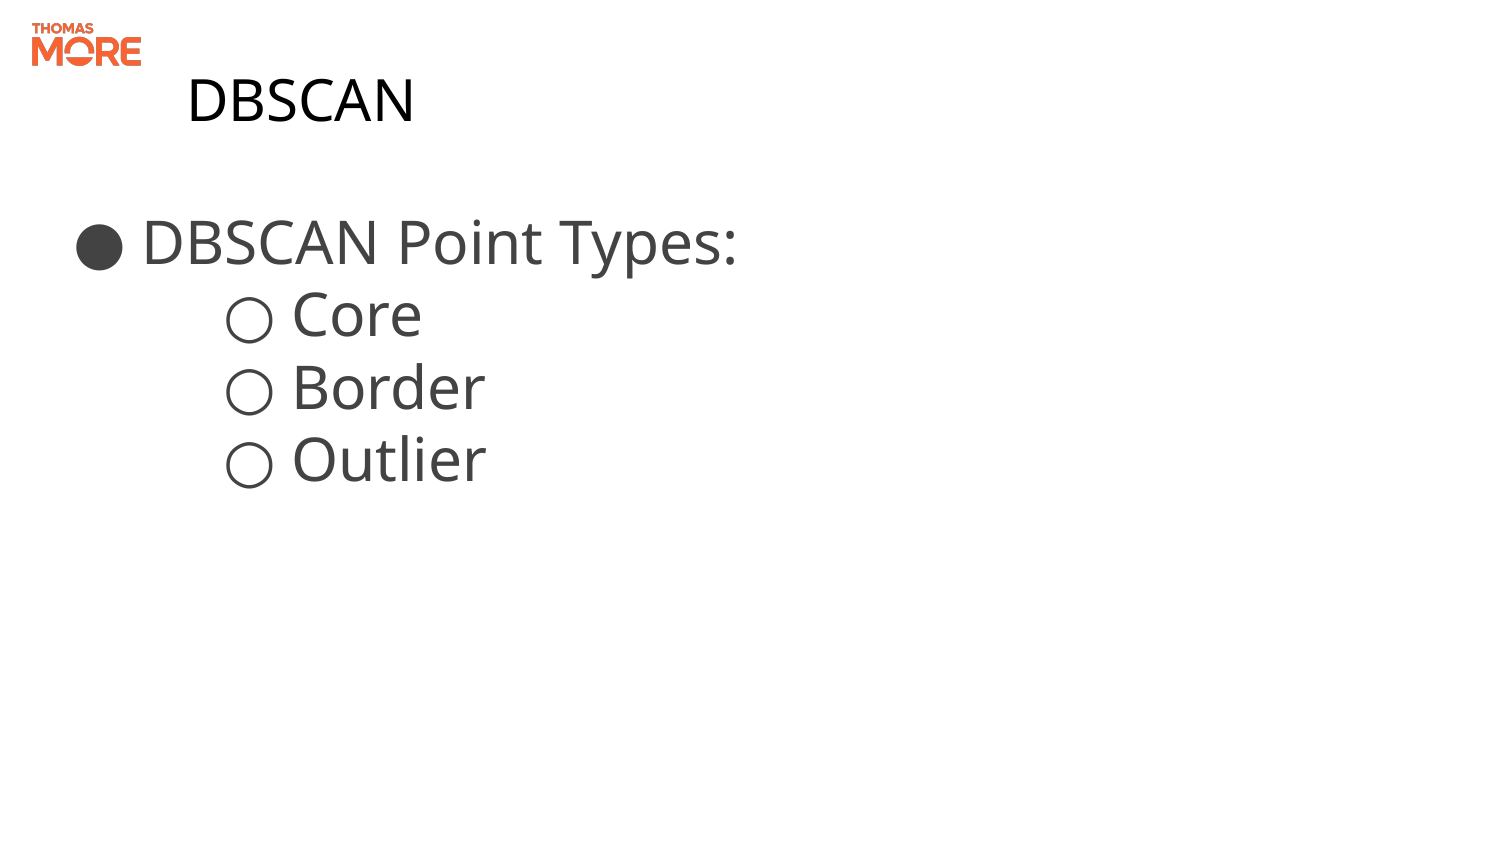

# DBSCAN
DBSCAN Point Types:
Core
Border
Outlier